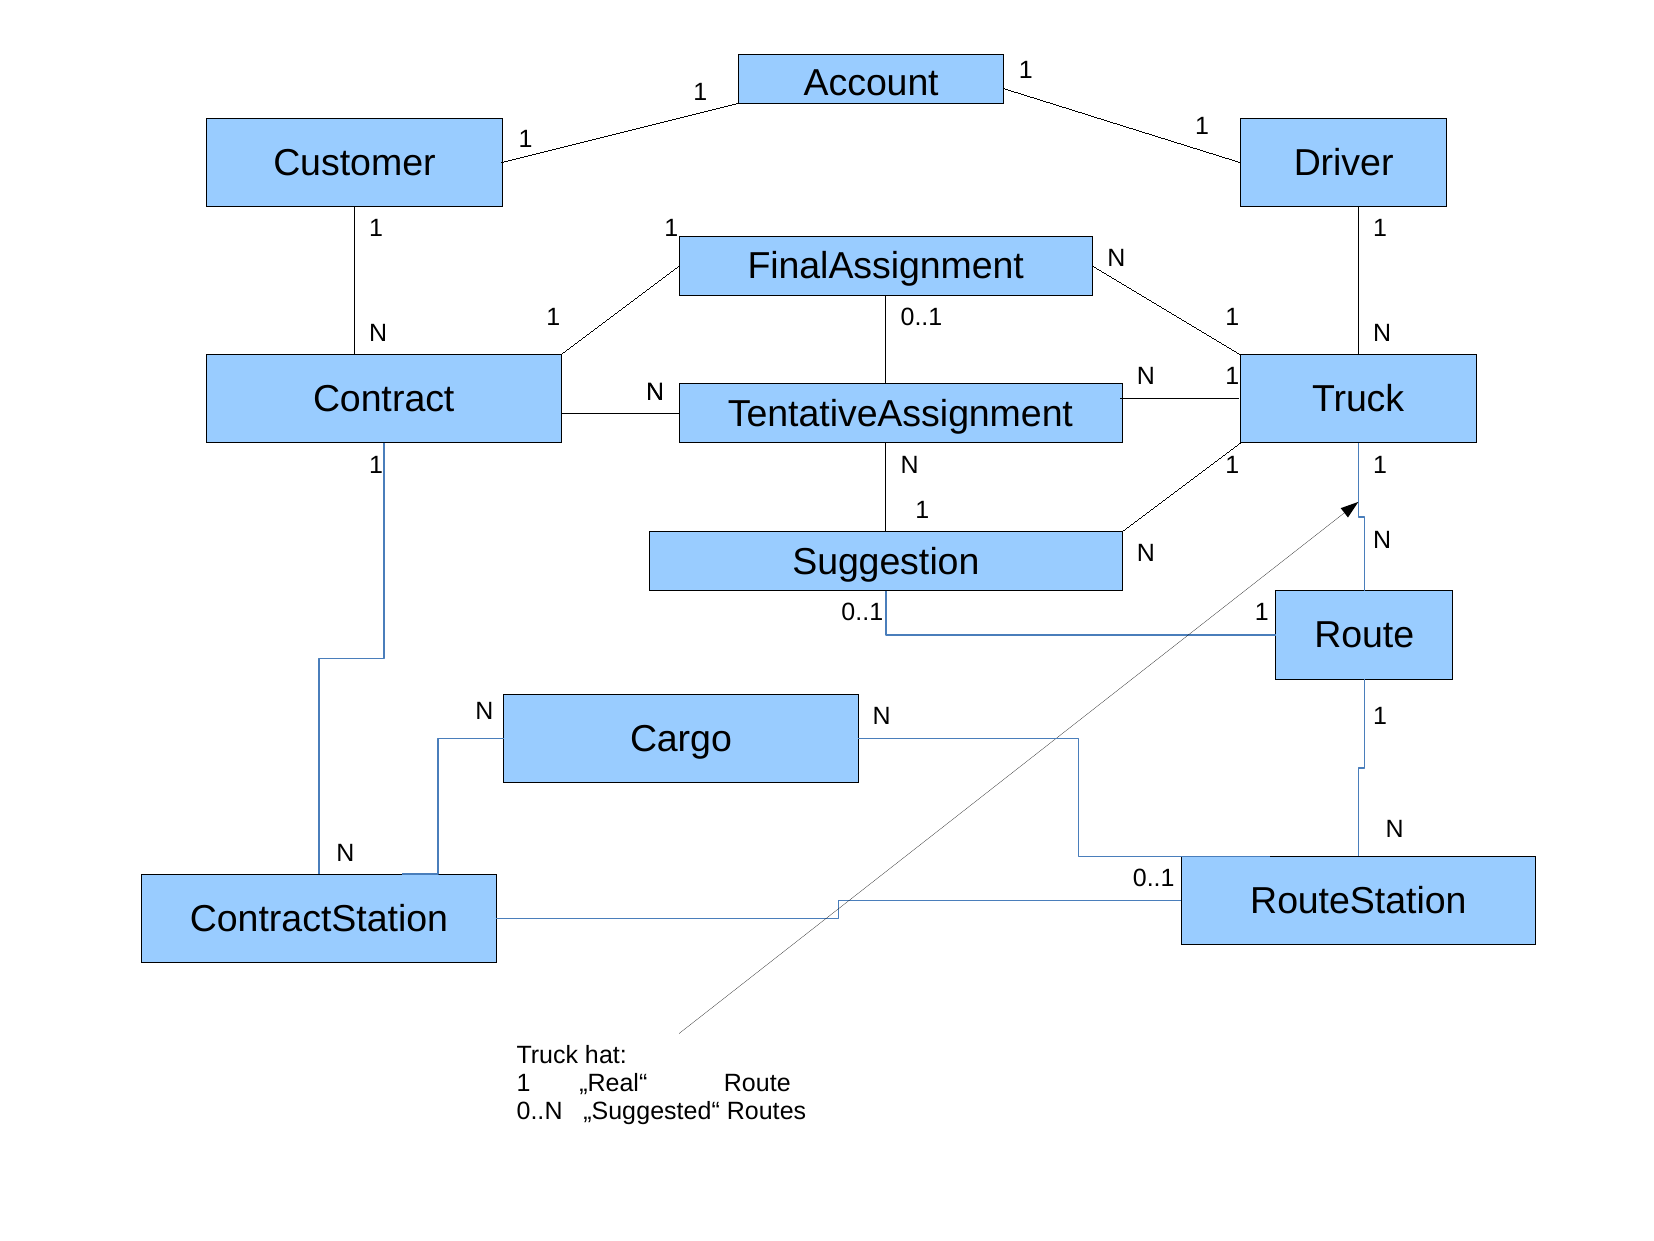

1
Account
1
1
1
Customer
Driver
1
1
1
FinalAssignment
N
1
0..1
1
N
N
1
Contract
N
1
Truck
1
N
N
TentativeAssignment
1
N
1
1
1
N
Suggestion
N
0..1
1
Route
N
Cargo
N
1
N
1
N
1
0..1
RouteStation
ContractStation
Truck hat:
1 „Real“ Route
0..N „Suggested“ Routes